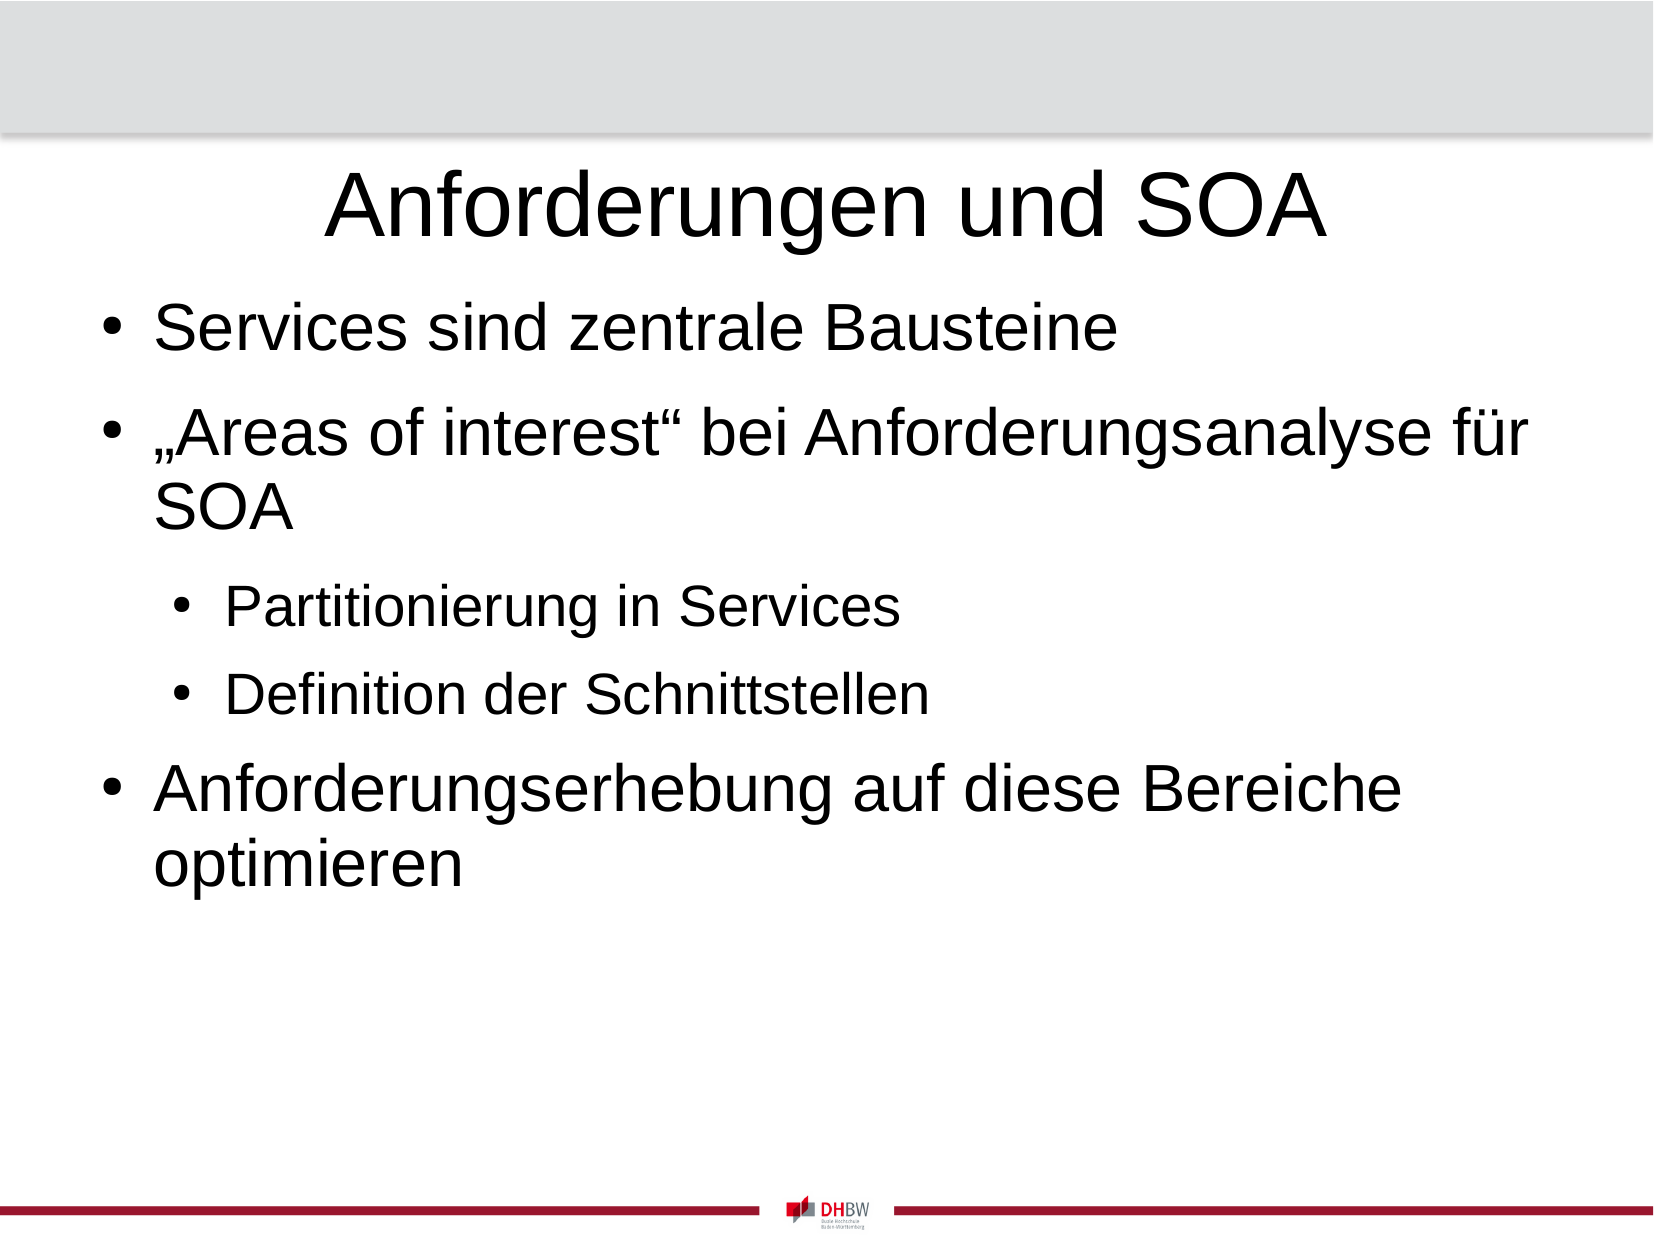

# Anforderungen und SOA
Services sind zentrale Bausteine
„Areas of interest“ bei Anforderungsanalyse für SOA
Partitionierung in Services
Definition der Schnittstellen
Anforderungserhebung auf diese Bereiche optimieren